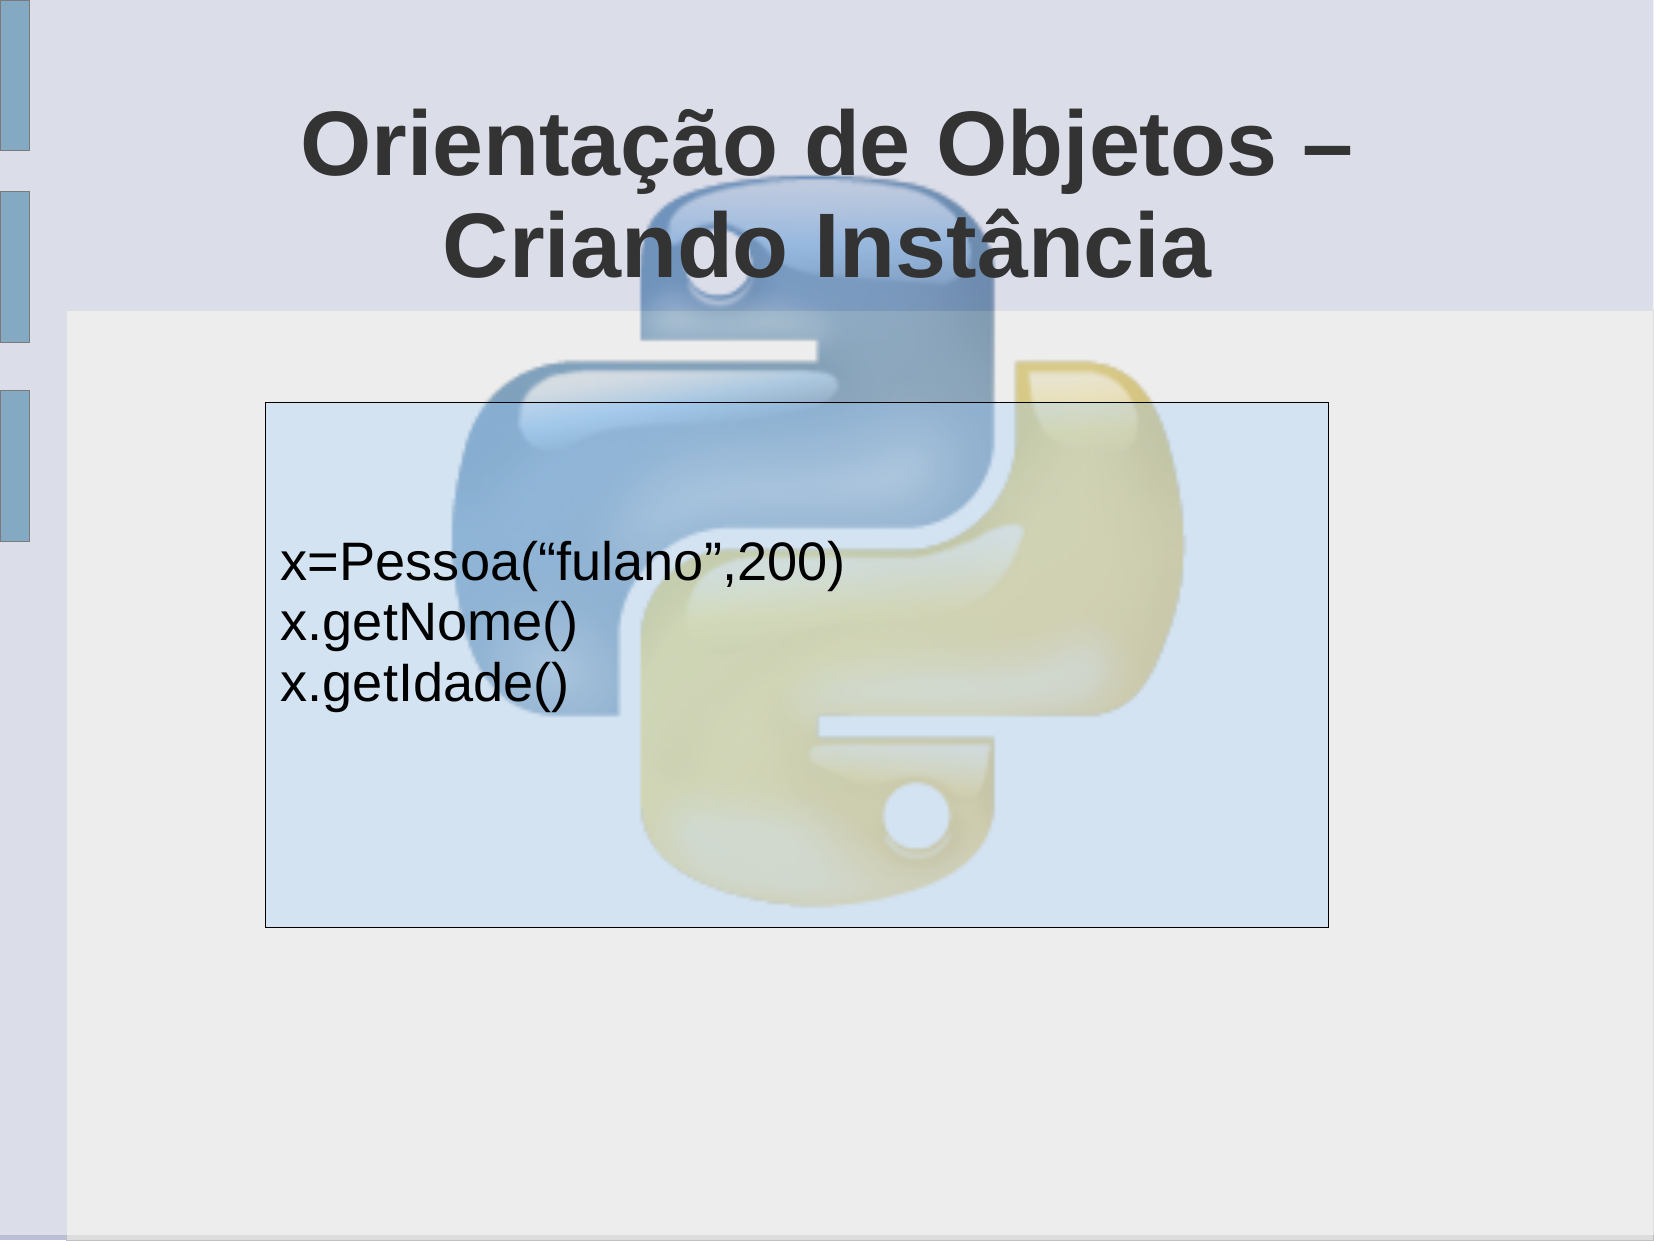

# Orientação de Objetos – Criando Instância
x=Pessoa(“fulano”,200)
x.getNome()
x.getIdade()